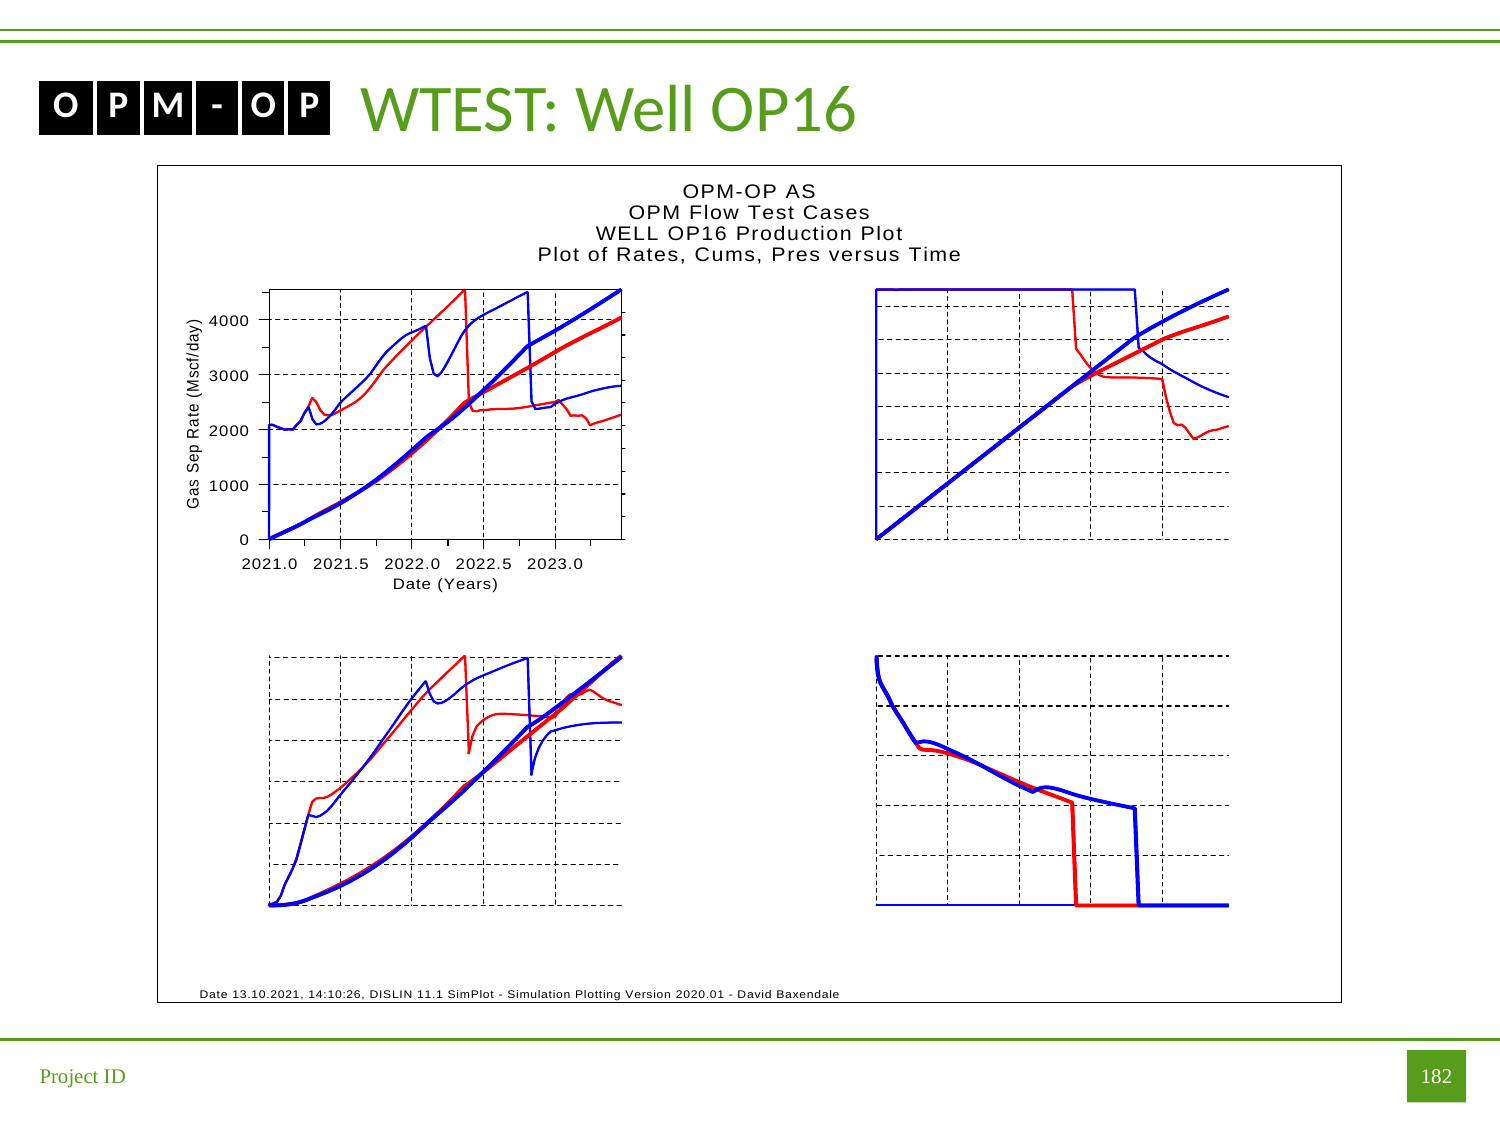

# WTEST: well OP16
Project ID
182